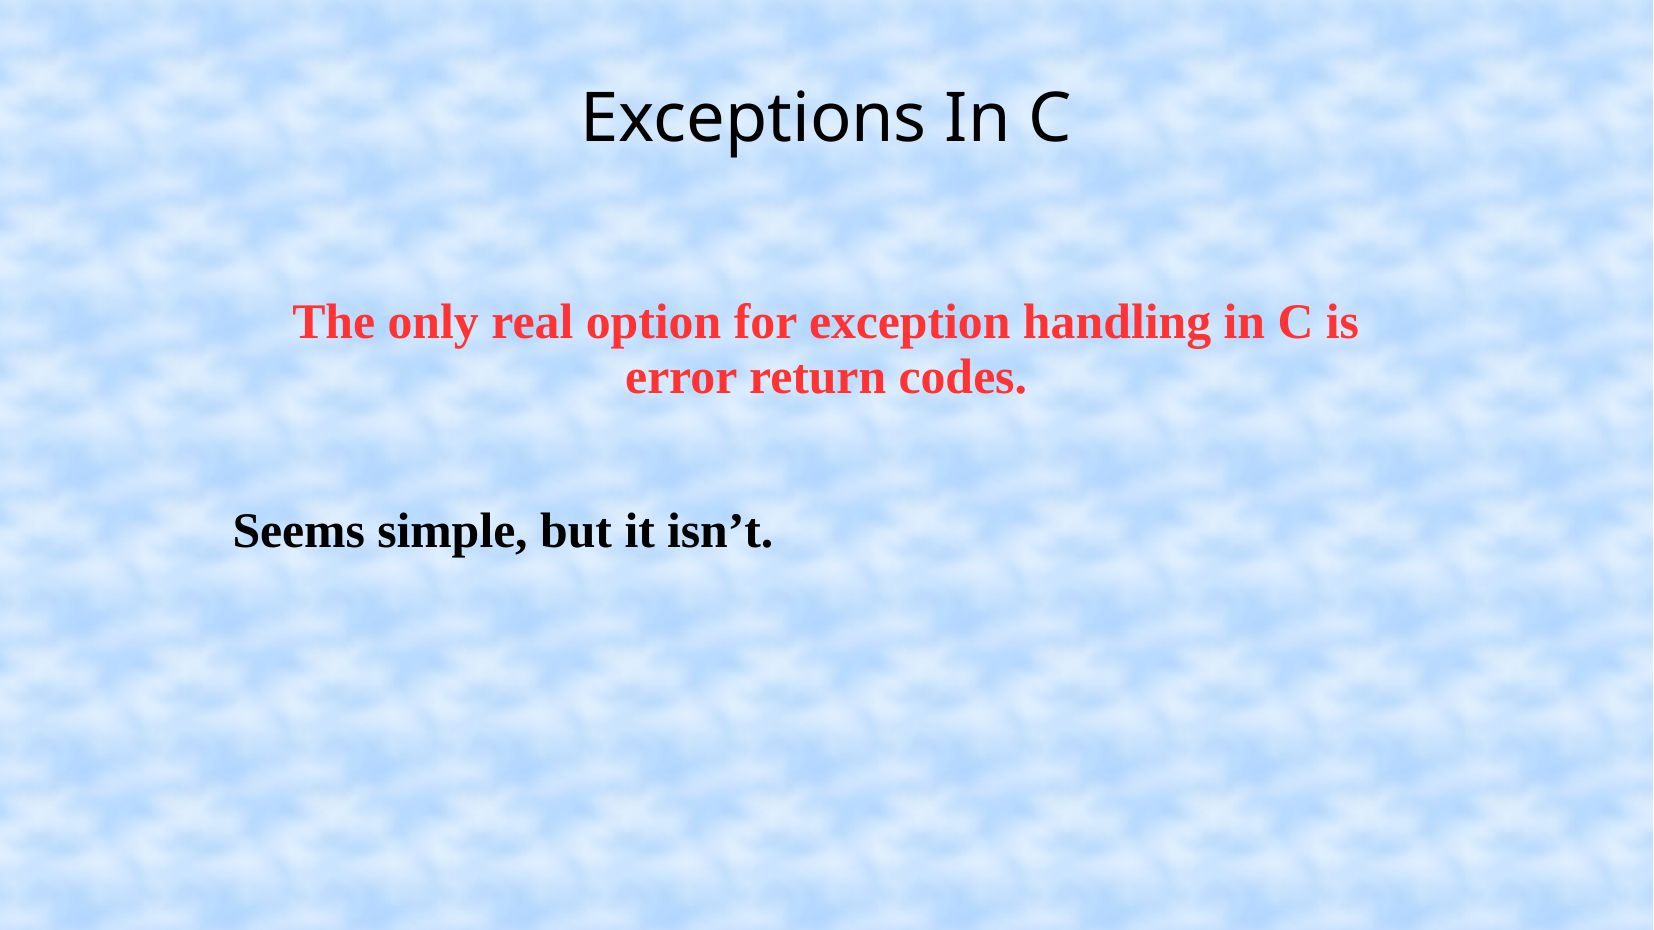

# Exceptions In C
The only real option for exception handling in C is error return codes.
Seems simple, but it isn’t.